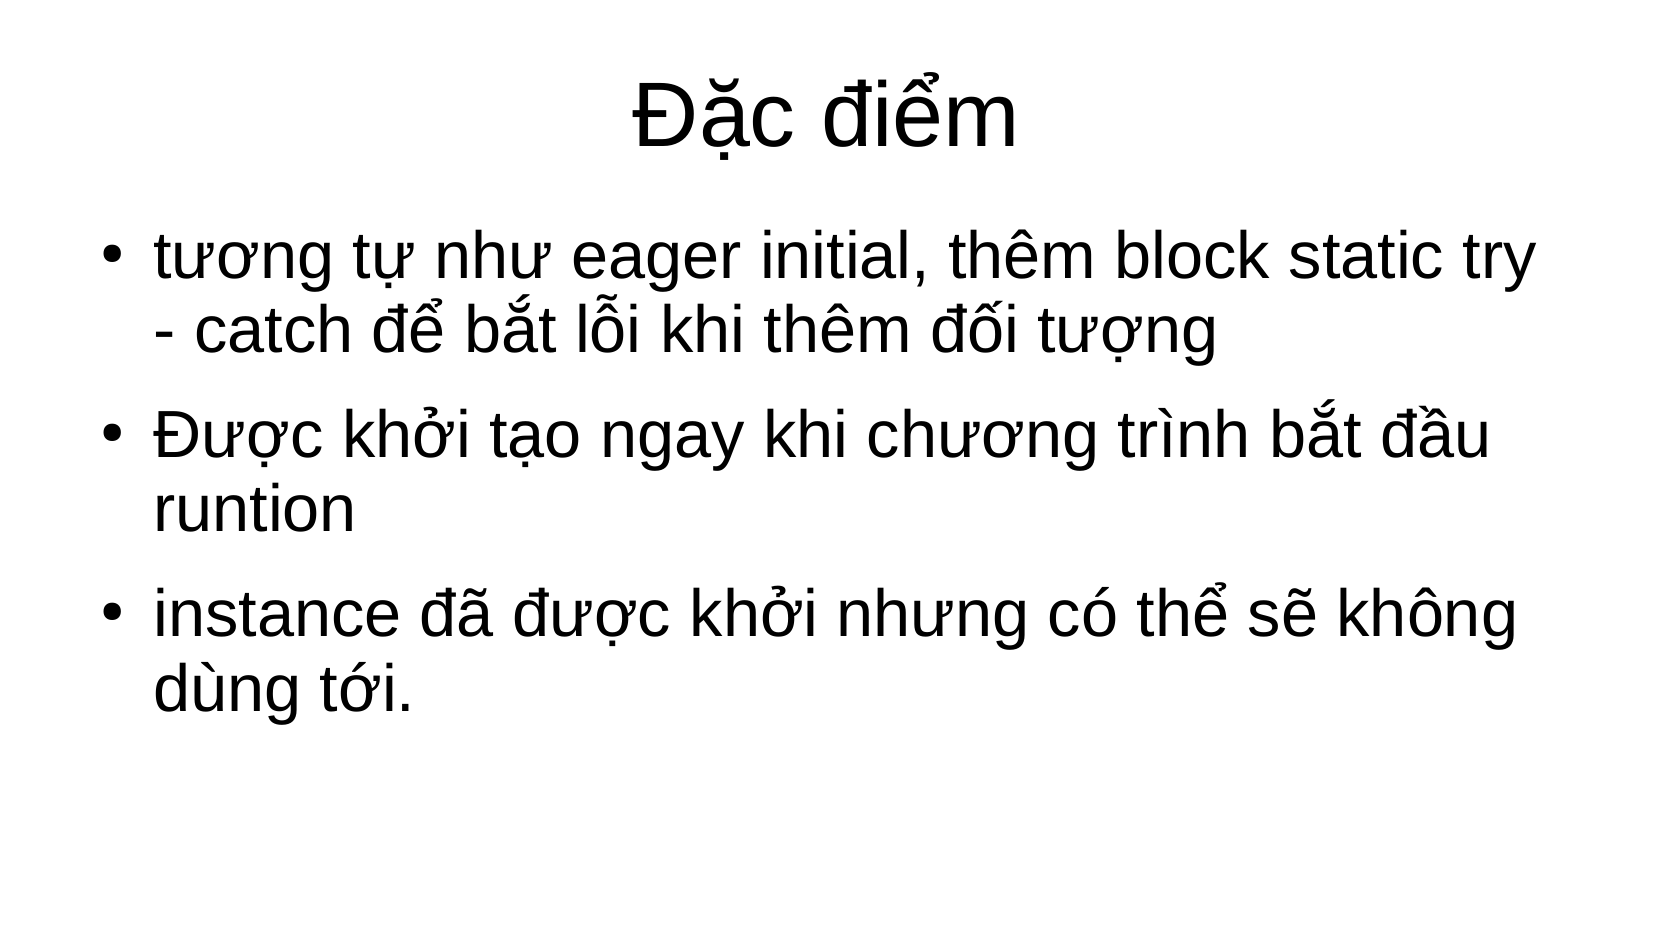

# Đặc điểm
tương tự như eager initial, thêm block static try - catch để bắt lỗi khi thêm đối tượng
Được khởi tạo ngay khi chương trình bắt đầu runtion
instance đã được khởi nhưng có thể sẽ không dùng tới.